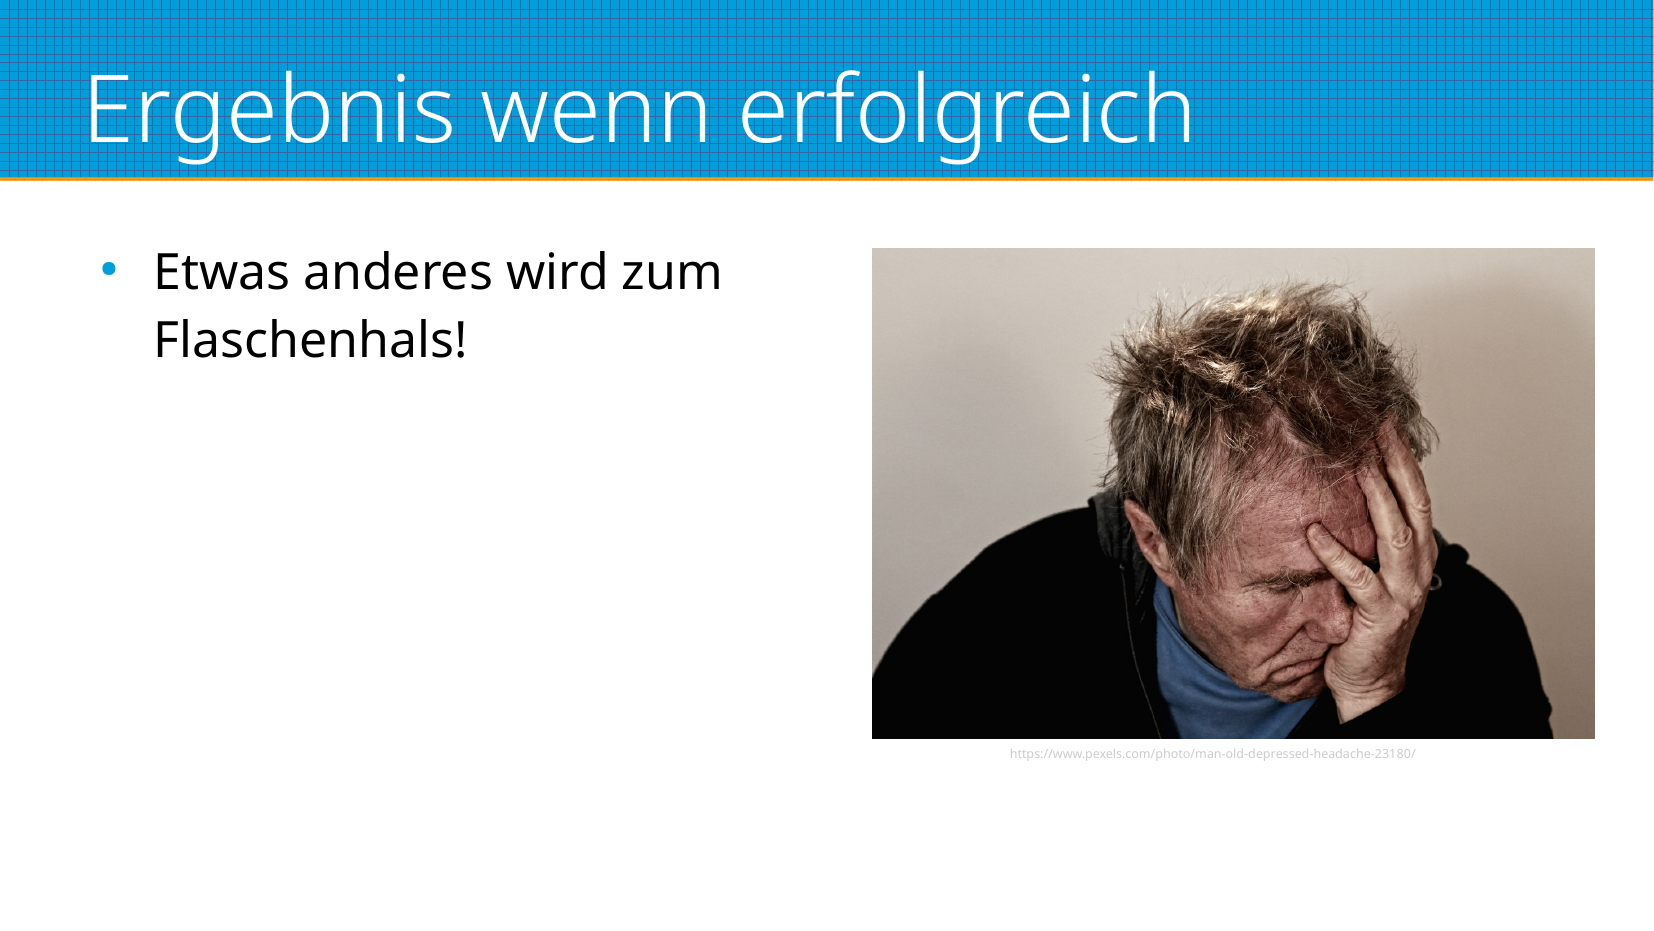

# Ergebnis wenn erfolgreich
Etwas anderes wird zum Flaschenhals!
https://www.pexels.com/photo/man-old-depressed-headache-23180/